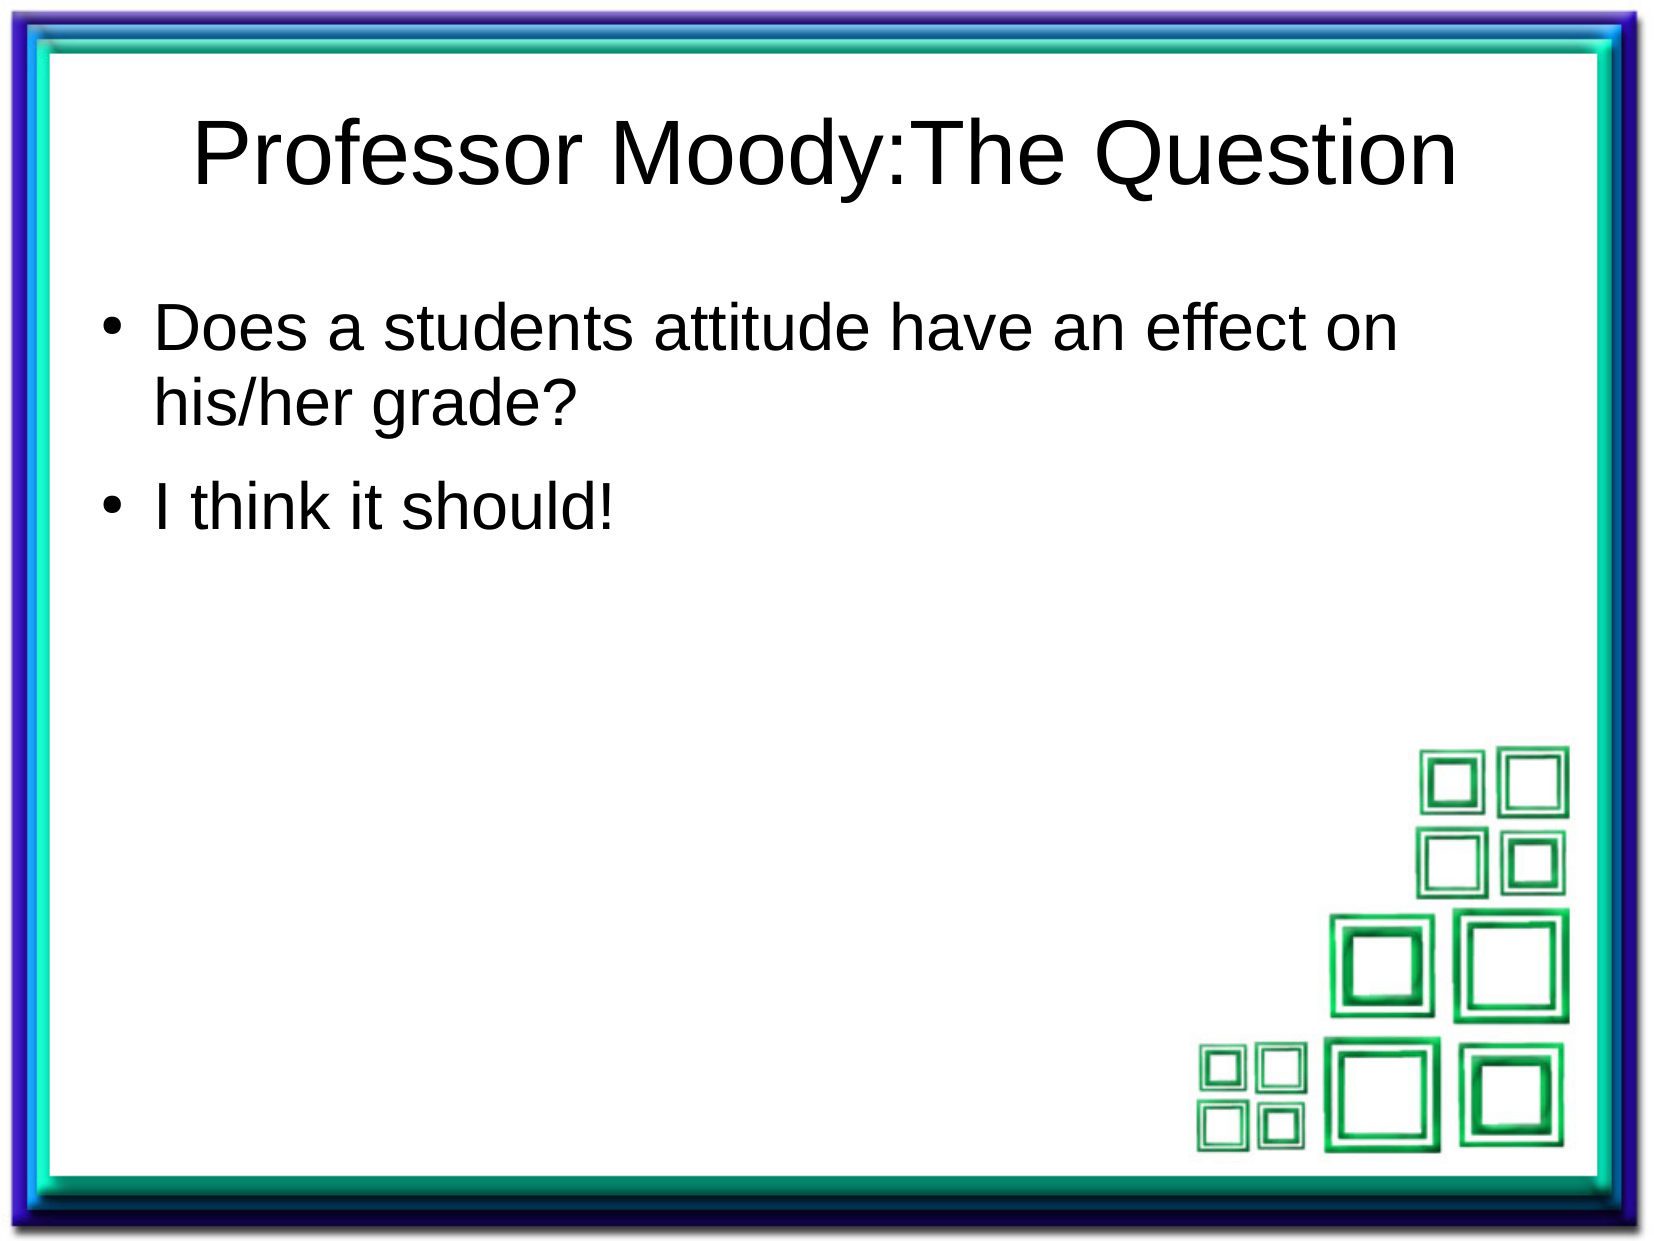

# Professor Moody:The Question
Does a students attitude have an effect on his/her grade?
I think it should!